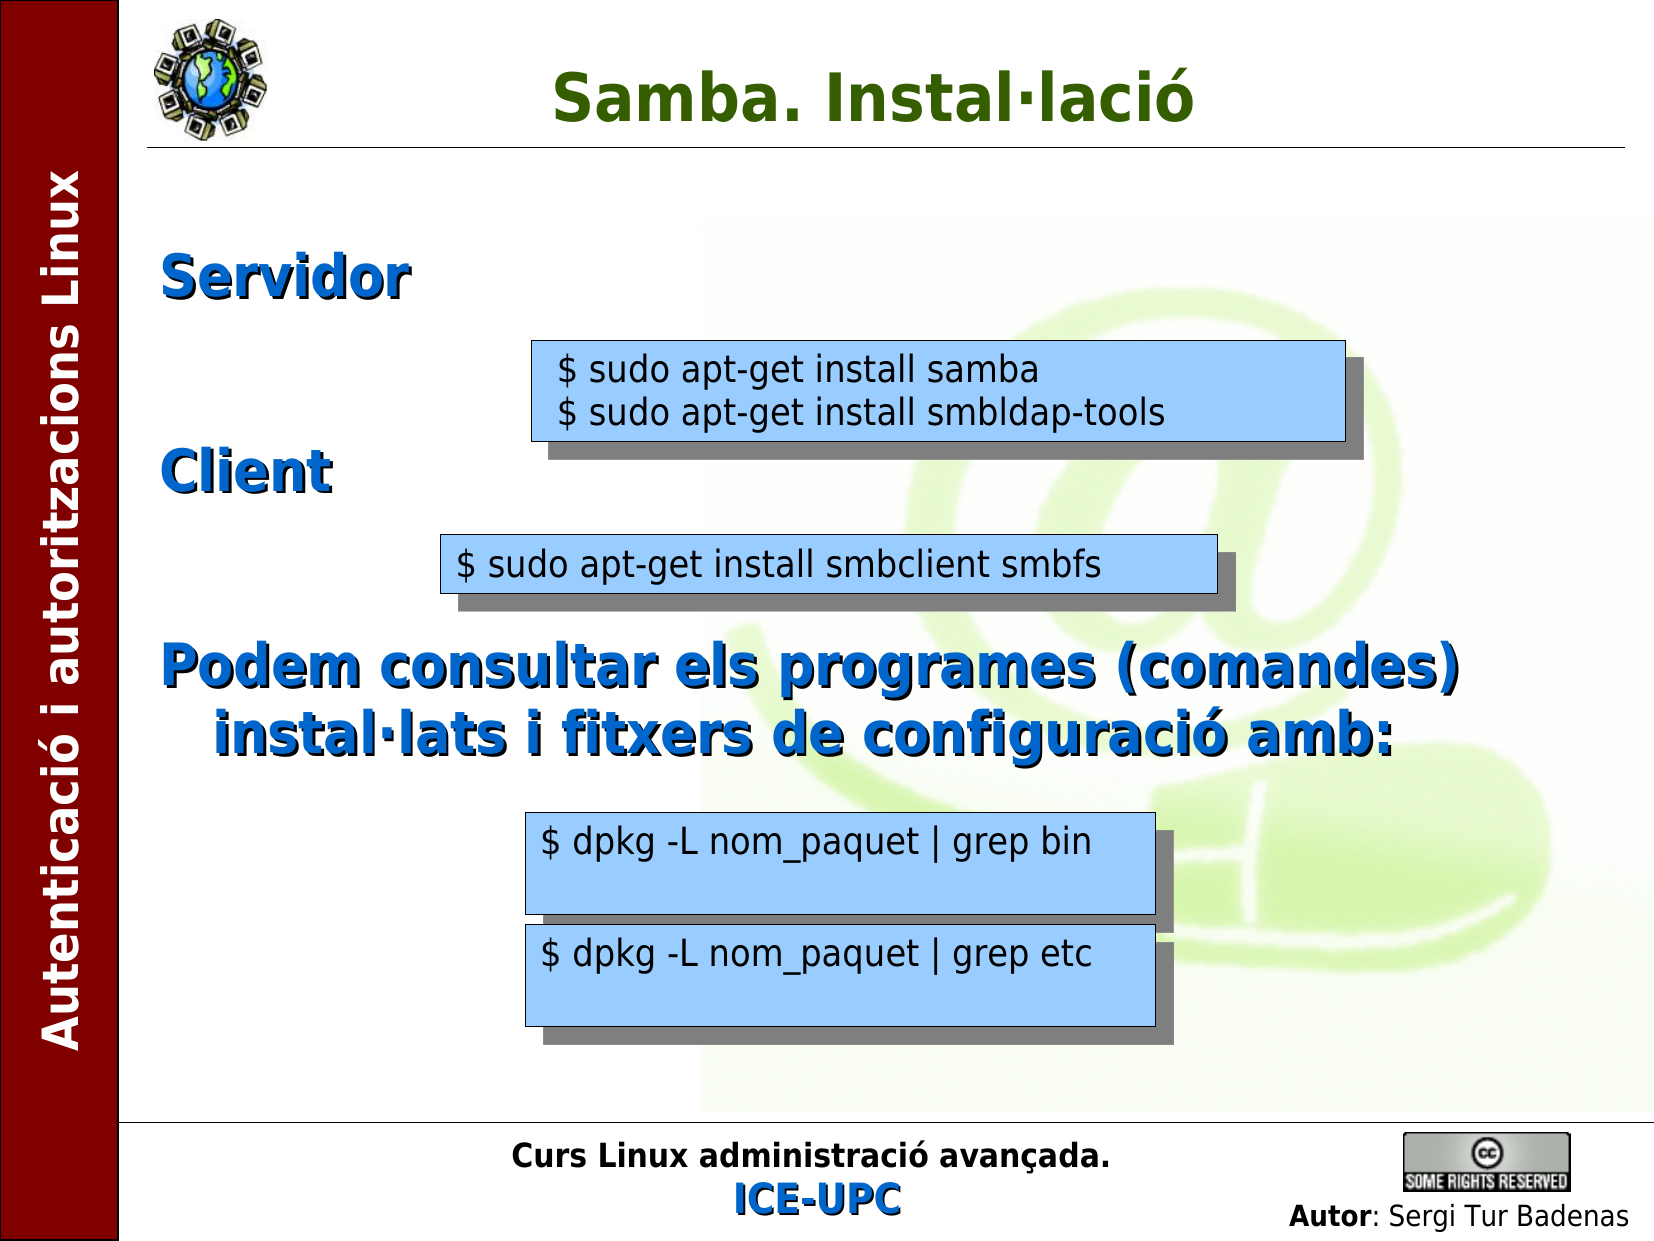

# Samba. Instal·lació
Servidor
Client
Podem consultar els programes (comandes) instal·lats i fitxers de configuració amb:
 $ sudo apt-get install samba
 $ sudo apt-get install smbldap-tools
$ sudo apt-get install smbclient smbfs
$ dpkg -L nom_paquet | grep bin
$ dpkg -L nom_paquet | grep etc